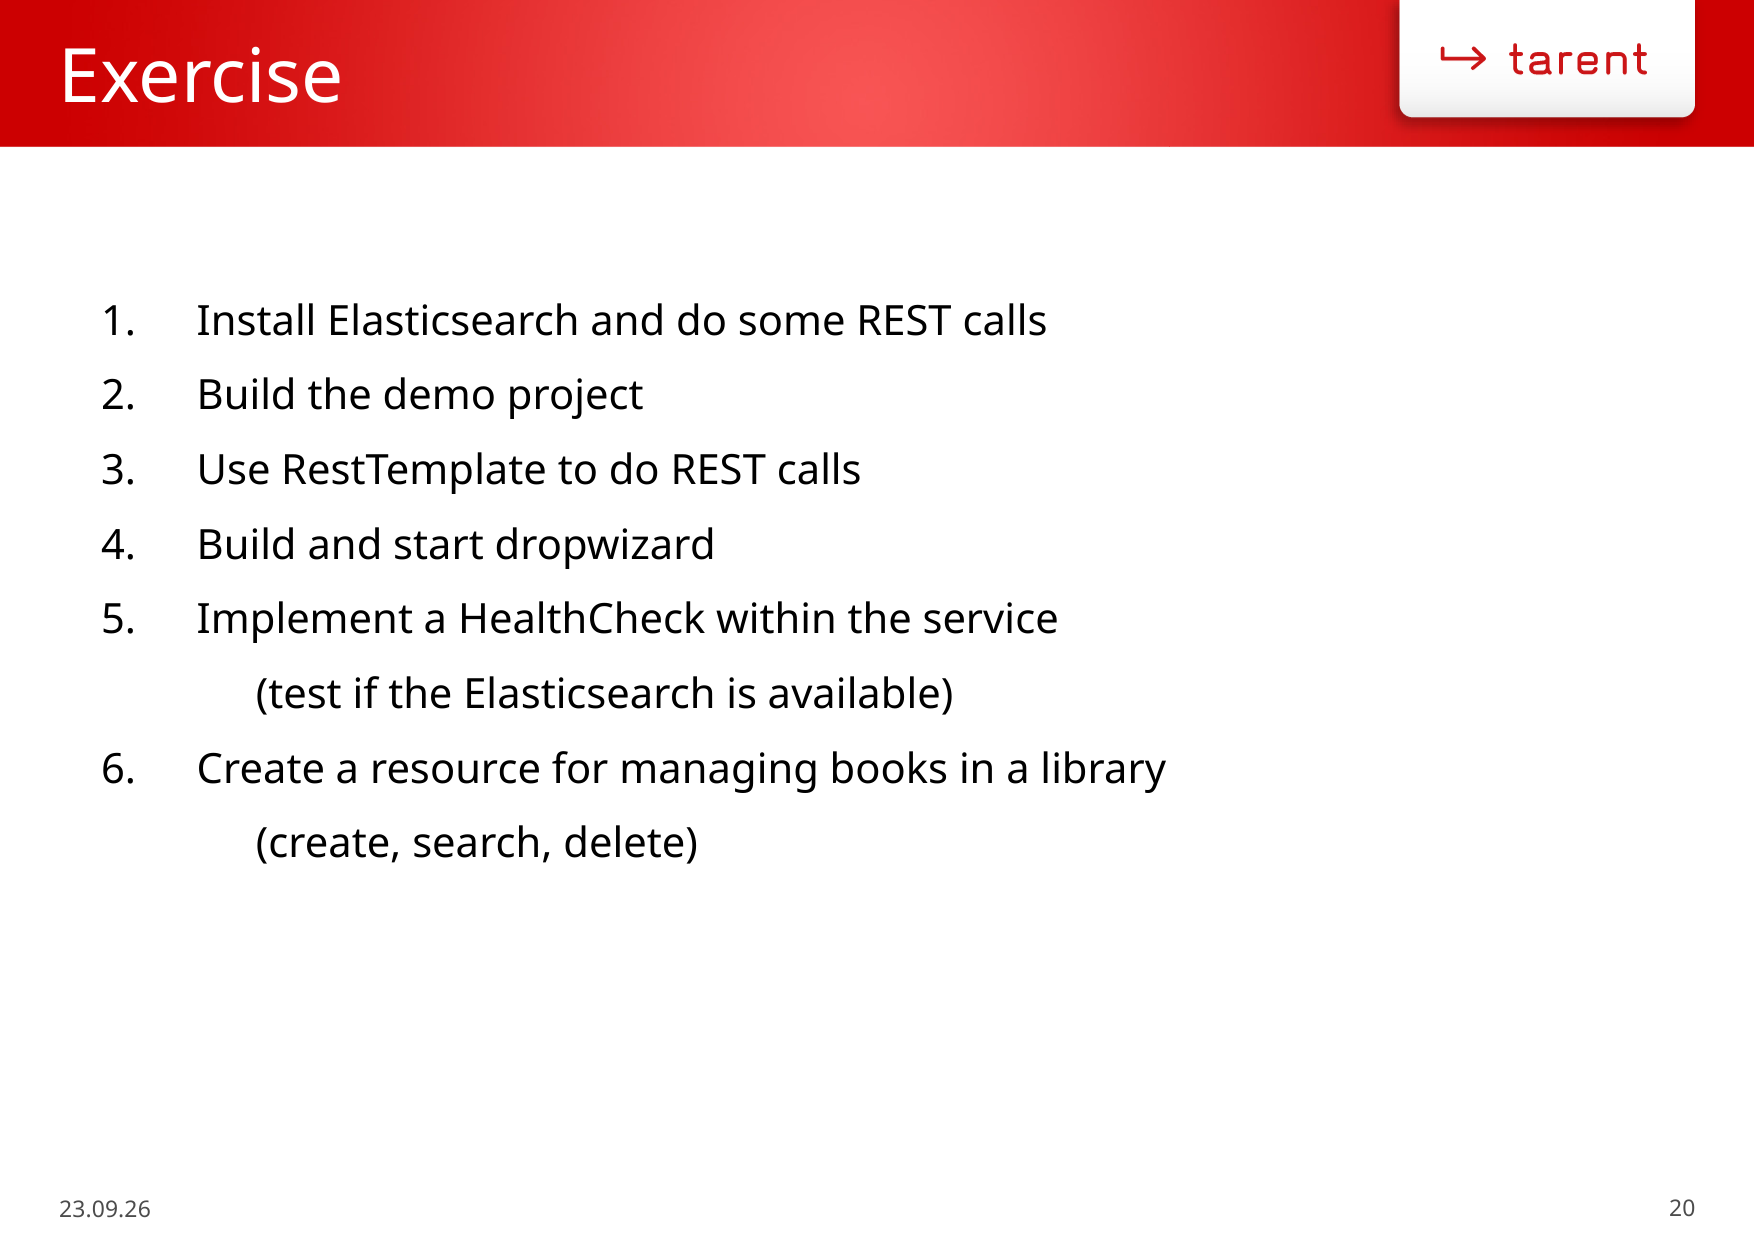

# Exercise
Install Elasticsearch and do some REST calls
Build the demo project
Use RestTemplate to do REST calls
Build and start dropwizard
Implement a HealthCheck within the service
(test if the Elasticsearch is available)
Create a resource for managing books in a library
(create, search, delete)